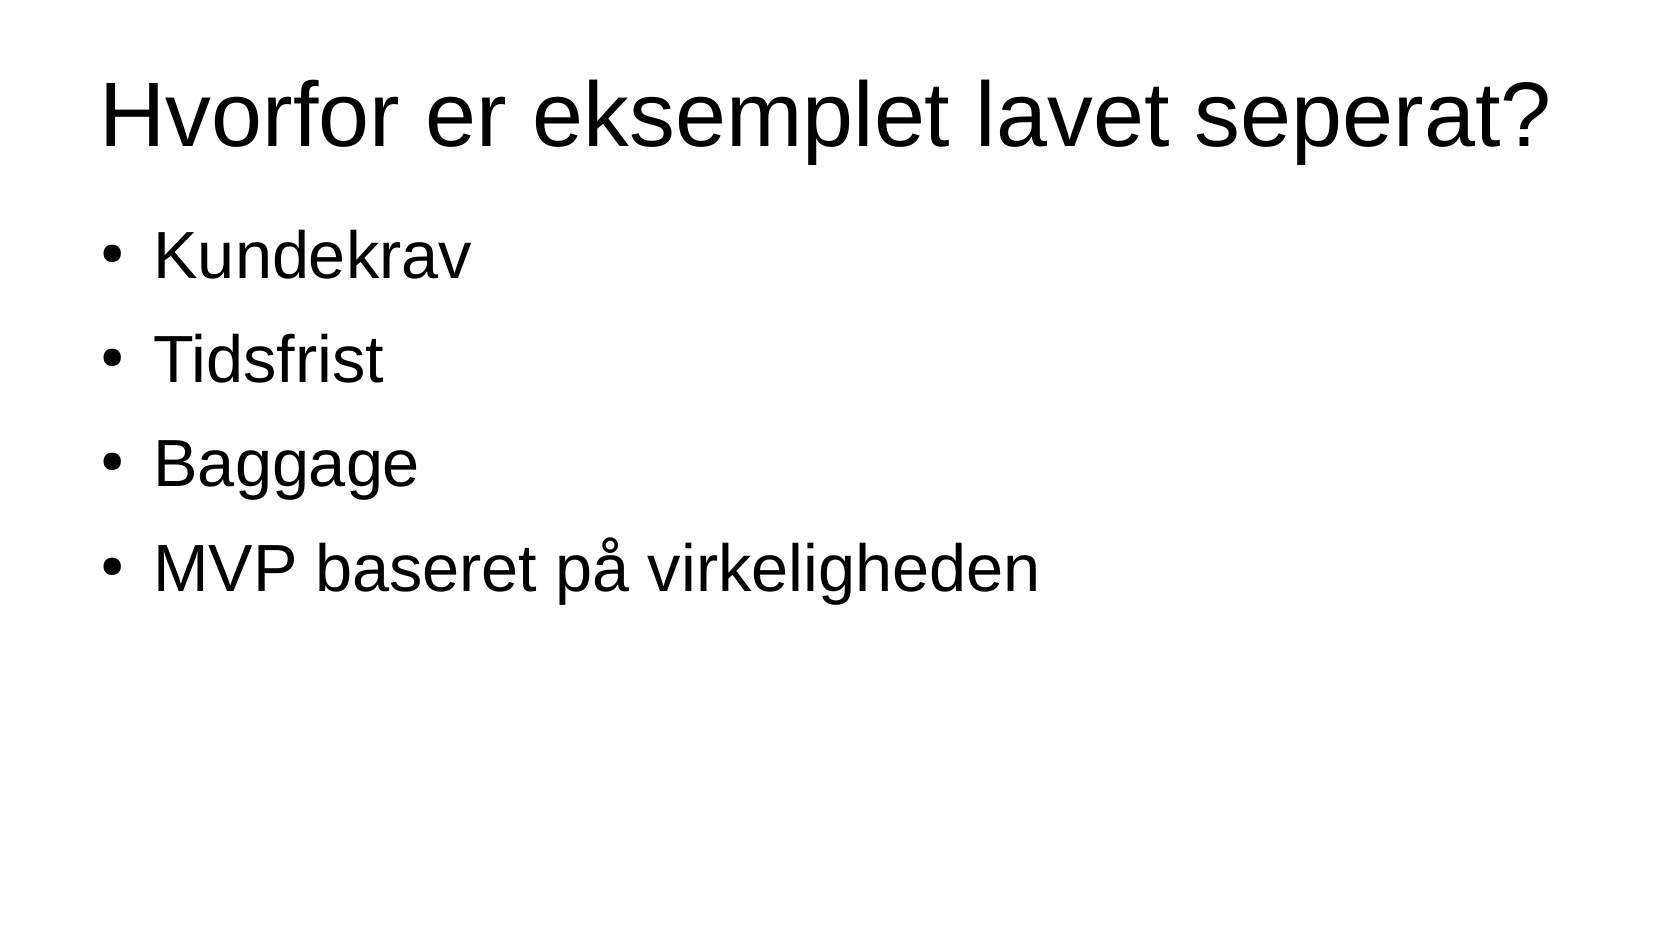

# Hvorfor er eksemplet lavet seperat?
Kundekrav
Tidsfrist
Baggage
MVP baseret på virkeligheden